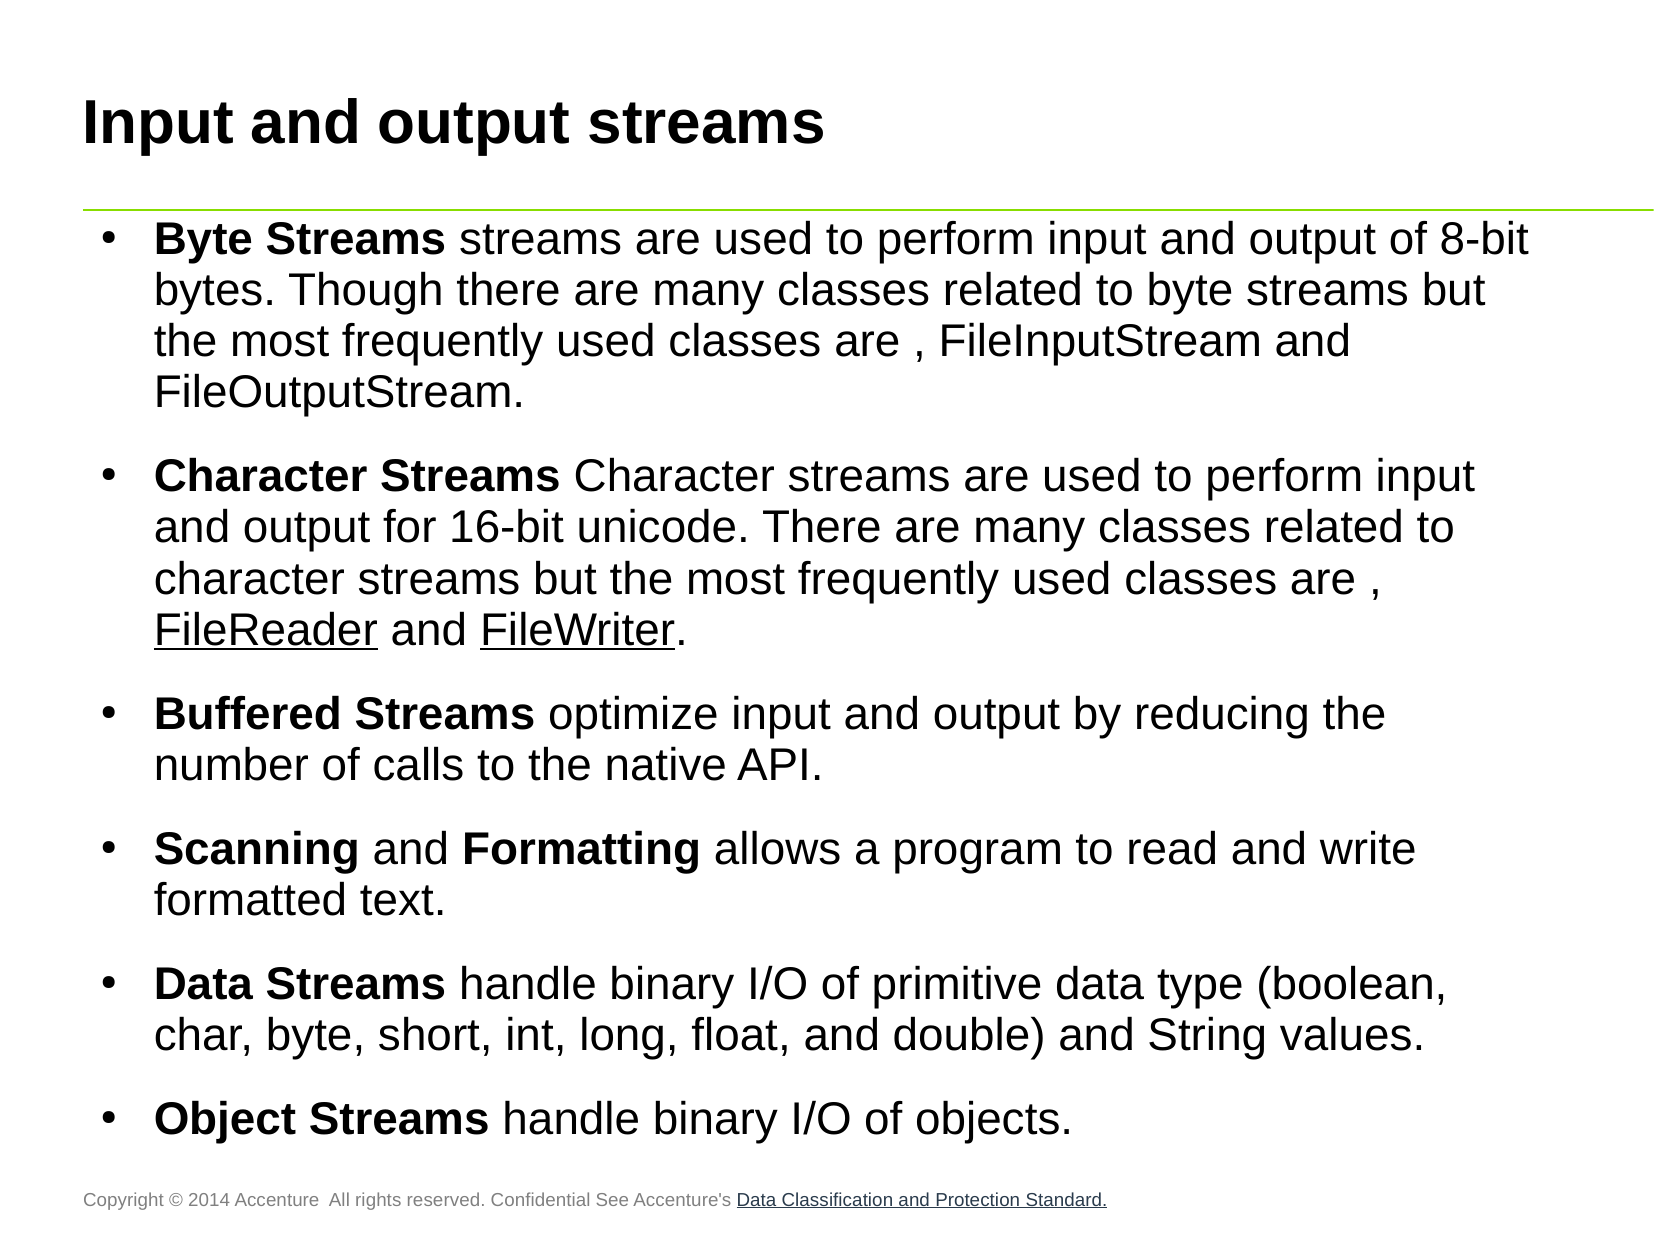

# Input and output streams
Byte Streams streams are used to perform input and output of 8-bit bytes. Though there are many classes related to byte streams but the most frequently used classes are , FileInputStream and FileOutputStream.
Character Streams Character streams are used to perform input and output for 16-bit unicode. There are many classes related to character streams but the most frequently used classes are , FileReader and FileWriter.
Buffered Streams optimize input and output by reducing the number of calls to the native API.
Scanning and Formatting allows a program to read and write formatted text.
Data Streams handle binary I/O of primitive data type (boolean, char, byte, short, int, long, float, and double) and String values.
Object Streams handle binary I/O of objects.